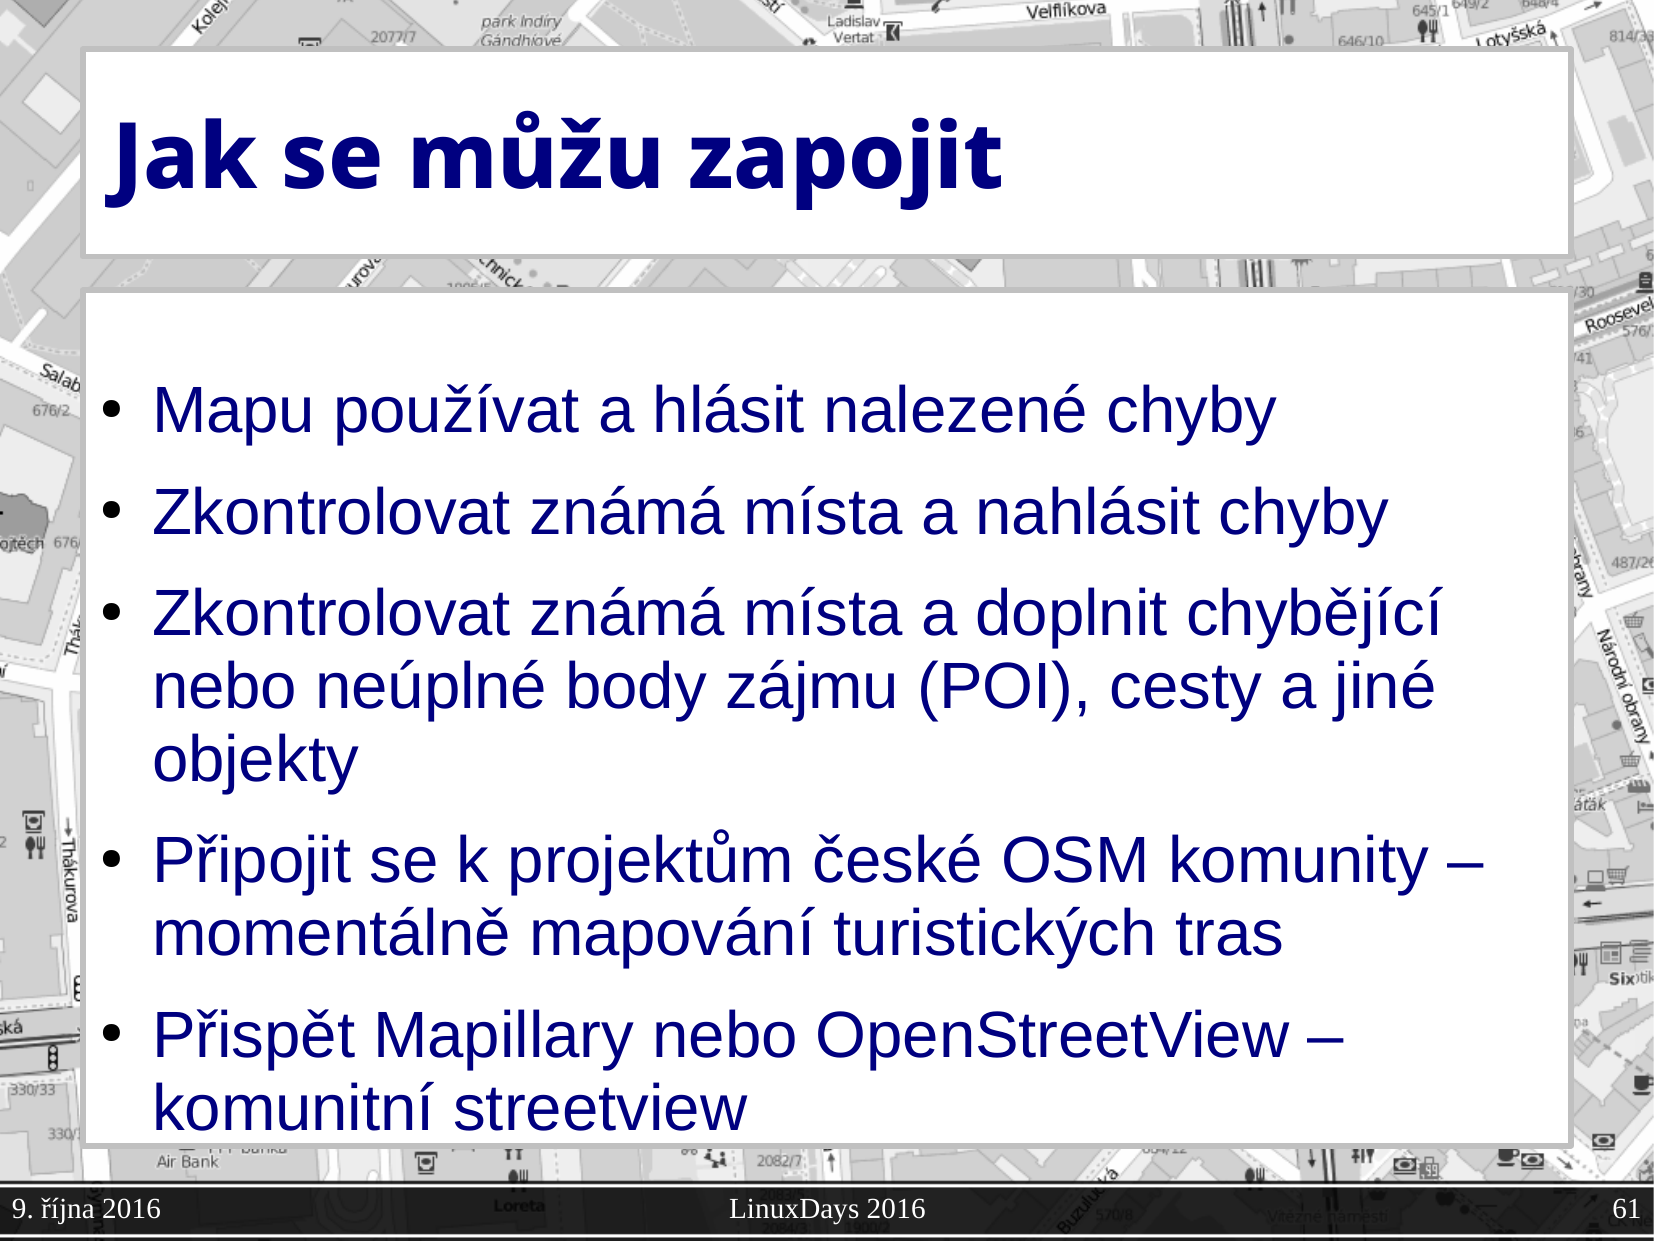

# Jak se můžu zapojit
Mapu používat a hlásit nalezené chyby
Zkontrolovat známá místa a nahlásit chyby
Zkontrolovat známá místa a doplnit chybějící nebo neúplné body zájmu (POI), cesty a jiné objekty
Připojit se k projektům české OSM komunity – momentálně mapování turistických tras
Přispět Mapillary nebo OpenStreetView – komunitní streetview
18. listopadu 2015
Marián Kyral - GISday 2015, Praha
61